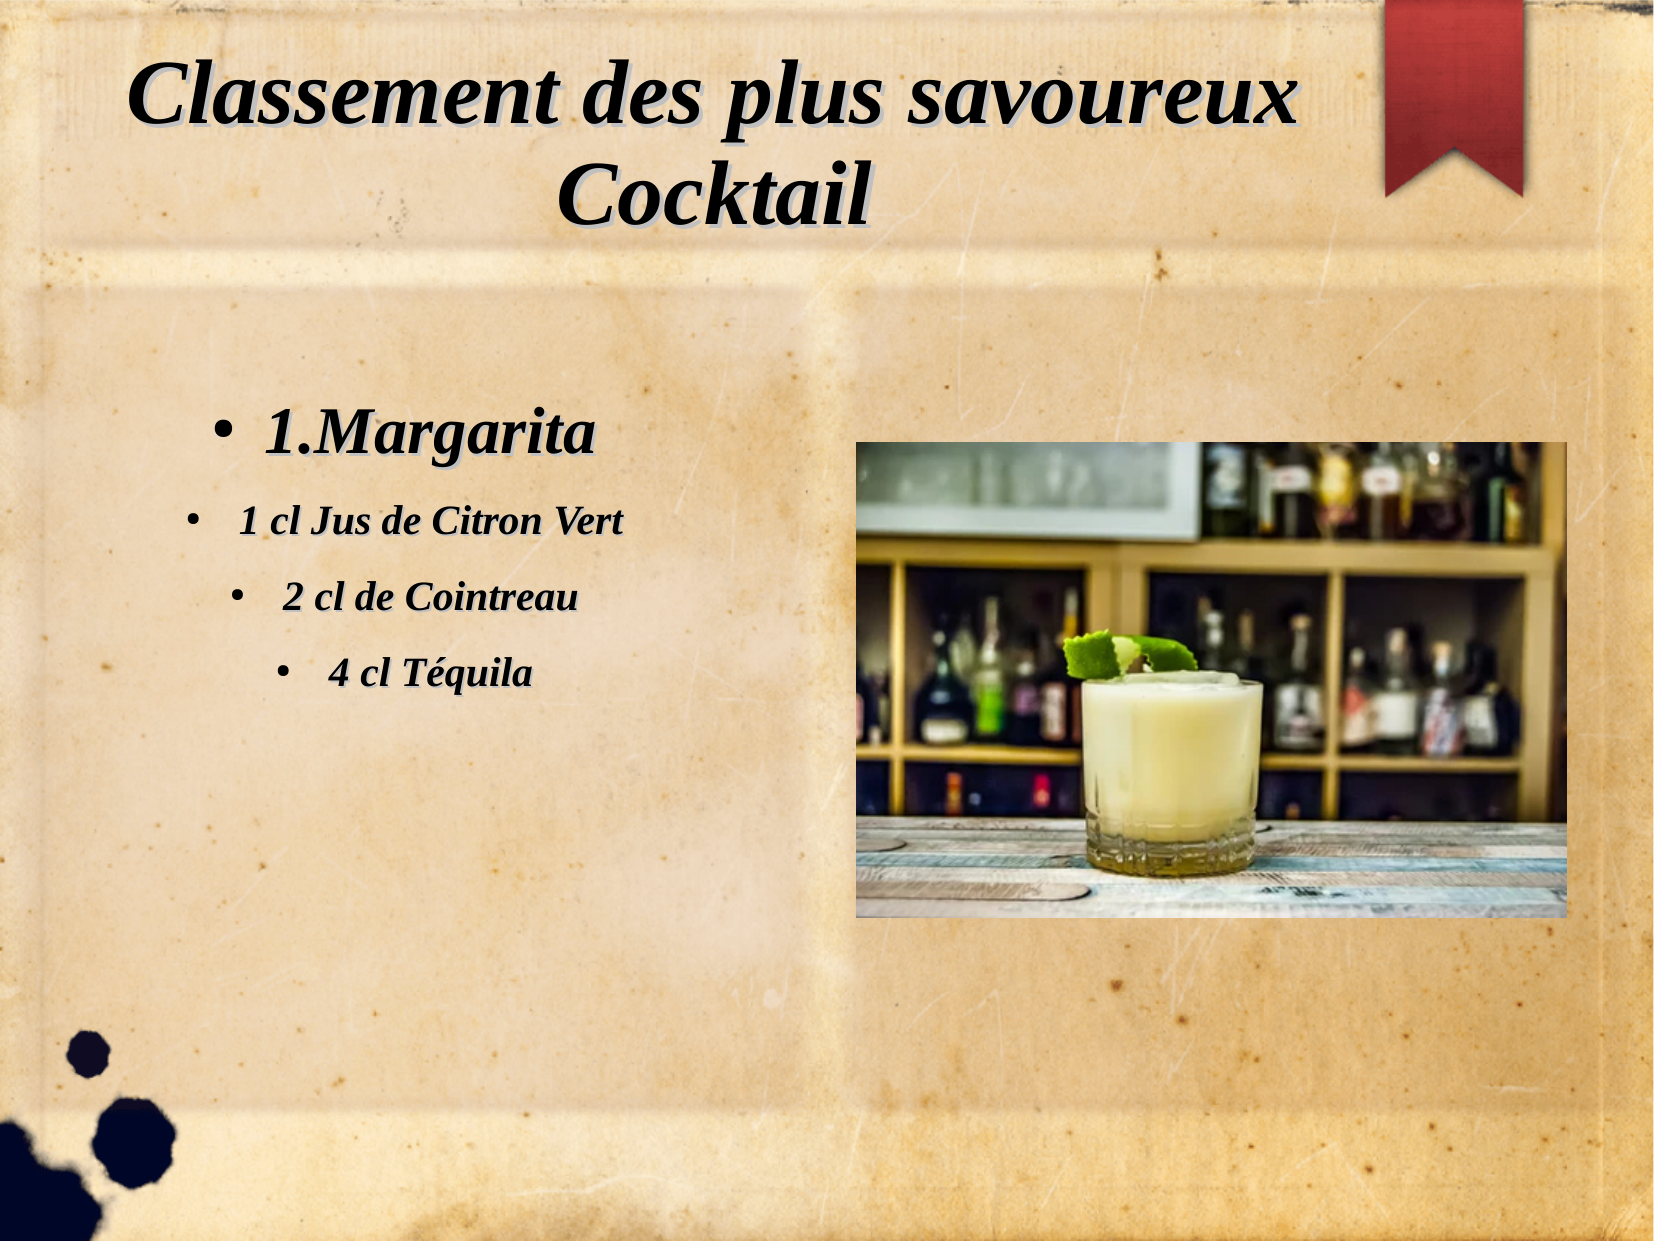

# Classement des plus savoureux Cocktail
1.Margarita
1 cl Jus de Citron Vert
2 cl de Cointreau
4 cl Téquila